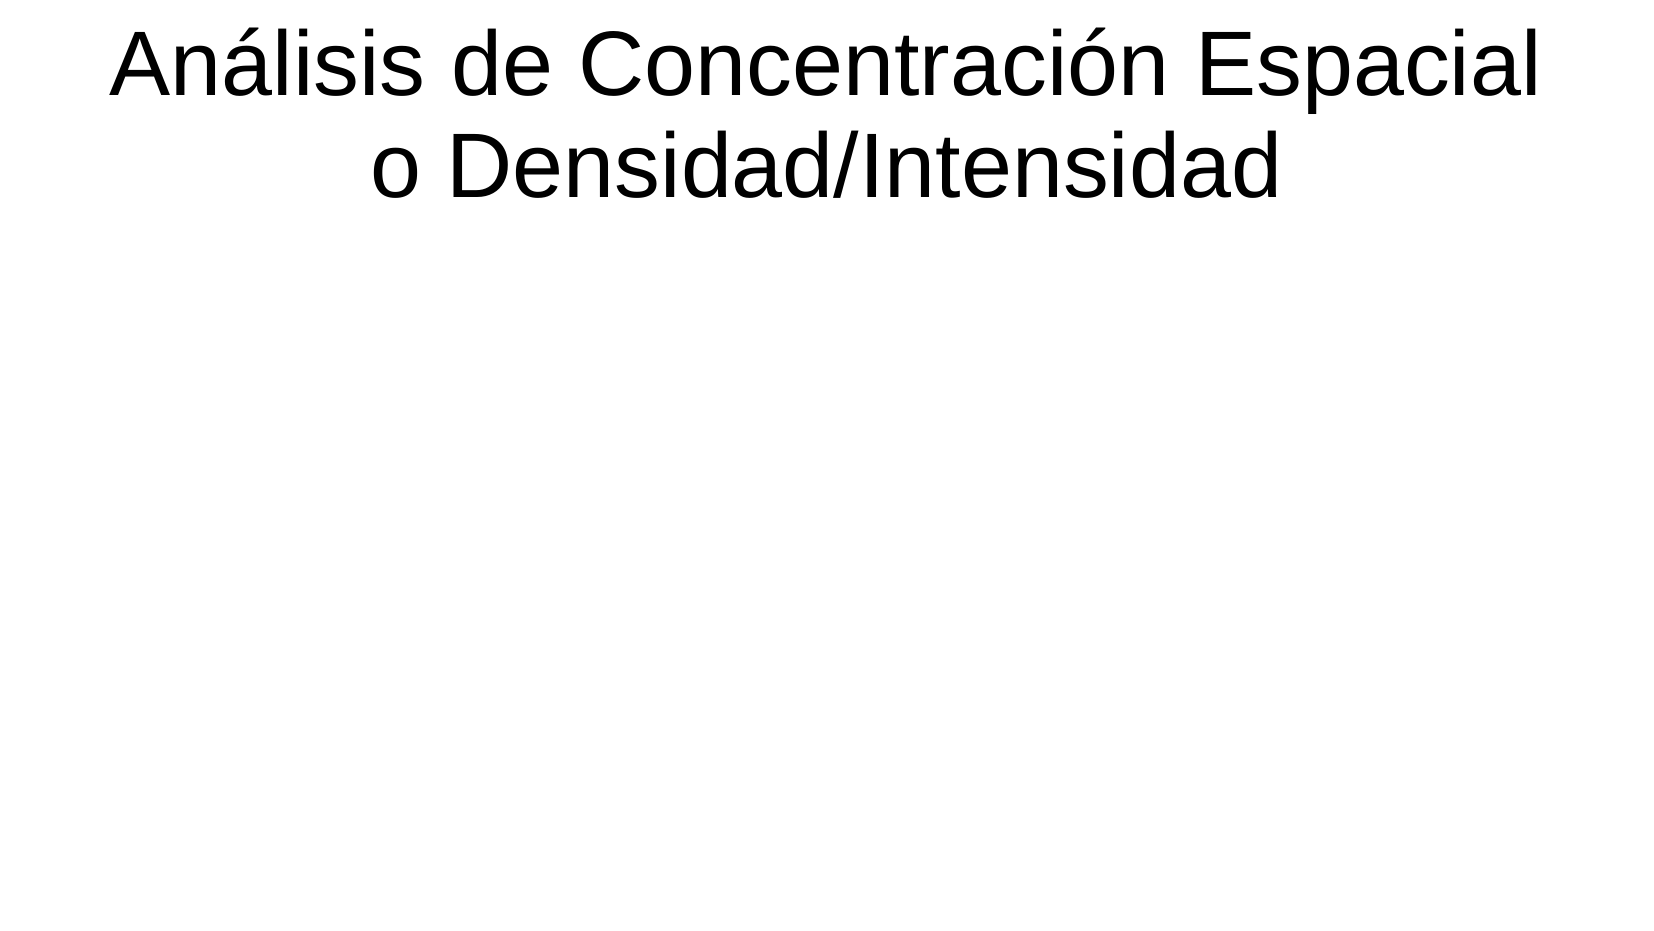

# Análisis de Concentración Espacial o Densidad/Intensidad